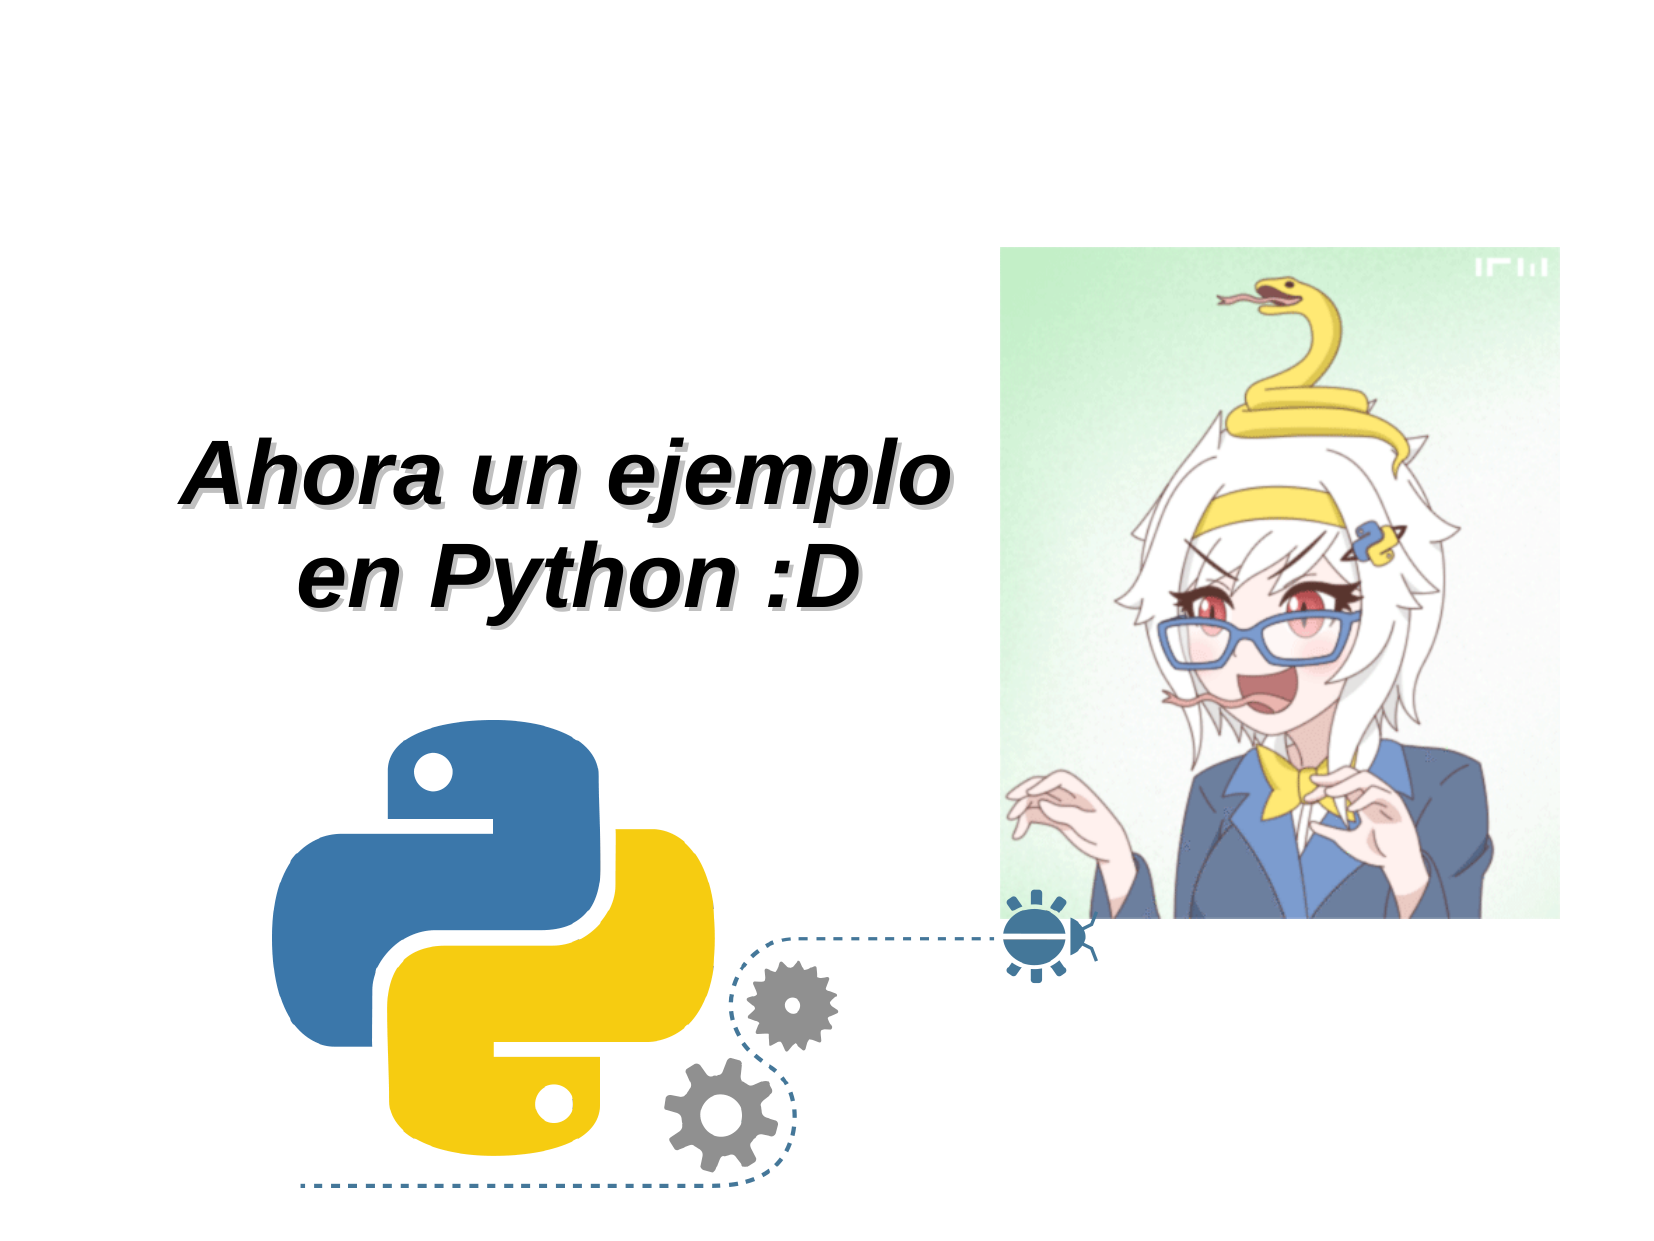

# Ahora un ejemplo en Python :D